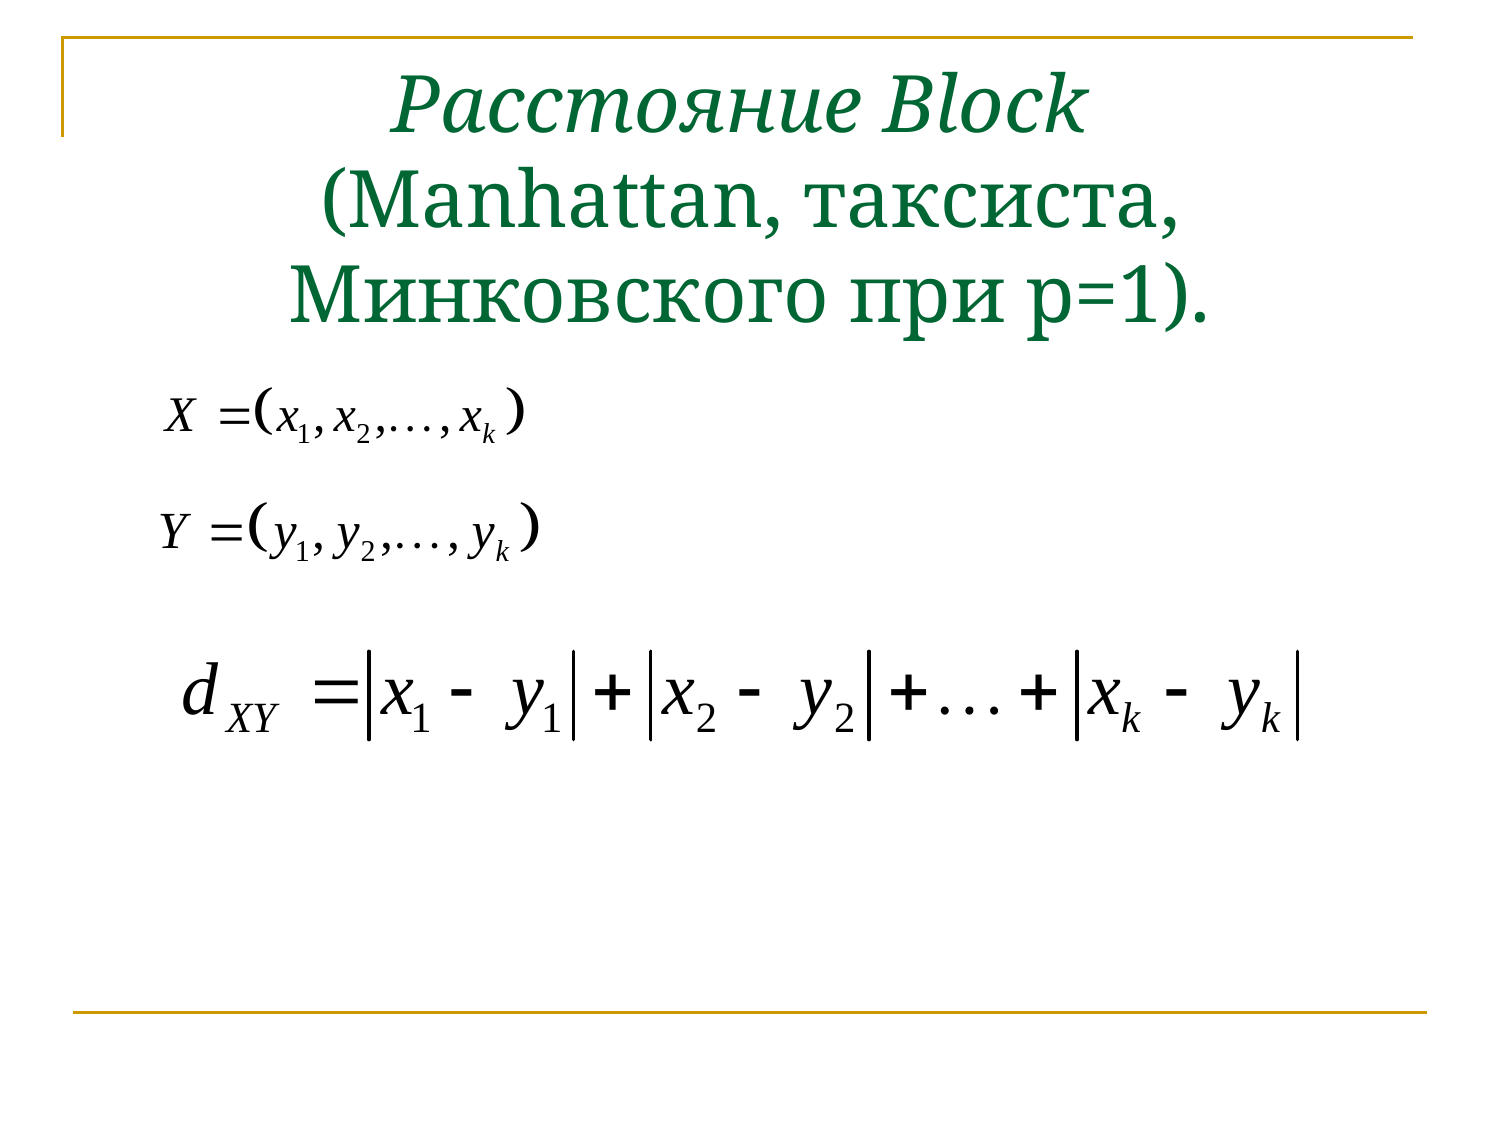

# Расстояние Block (Manhattan, таксиста, Минковского при р=1).